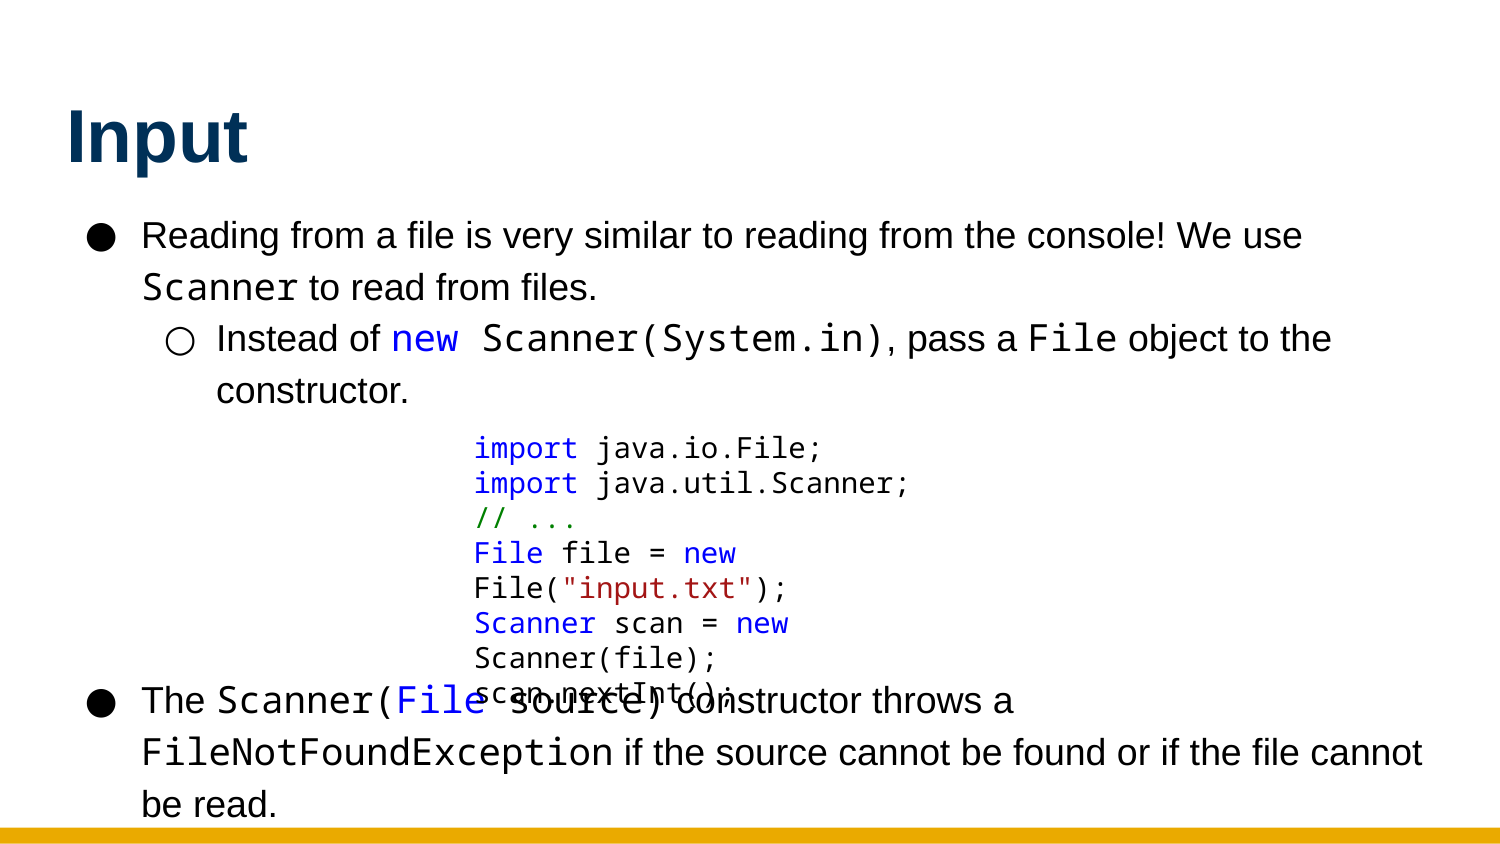

# Input
Reading from a file is very similar to reading from the console! We use Scanner to read from files.
Instead of new Scanner(System.in), pass a File object to the constructor.
The Scanner(File source) constructor throws a FileNotFoundException if the source cannot be found or if the file cannot be read.
import java.io.File;
import java.util.Scanner;
// ...
File file = new File("input.txt");
Scanner scan = new Scanner(file);
scan.nextInt();